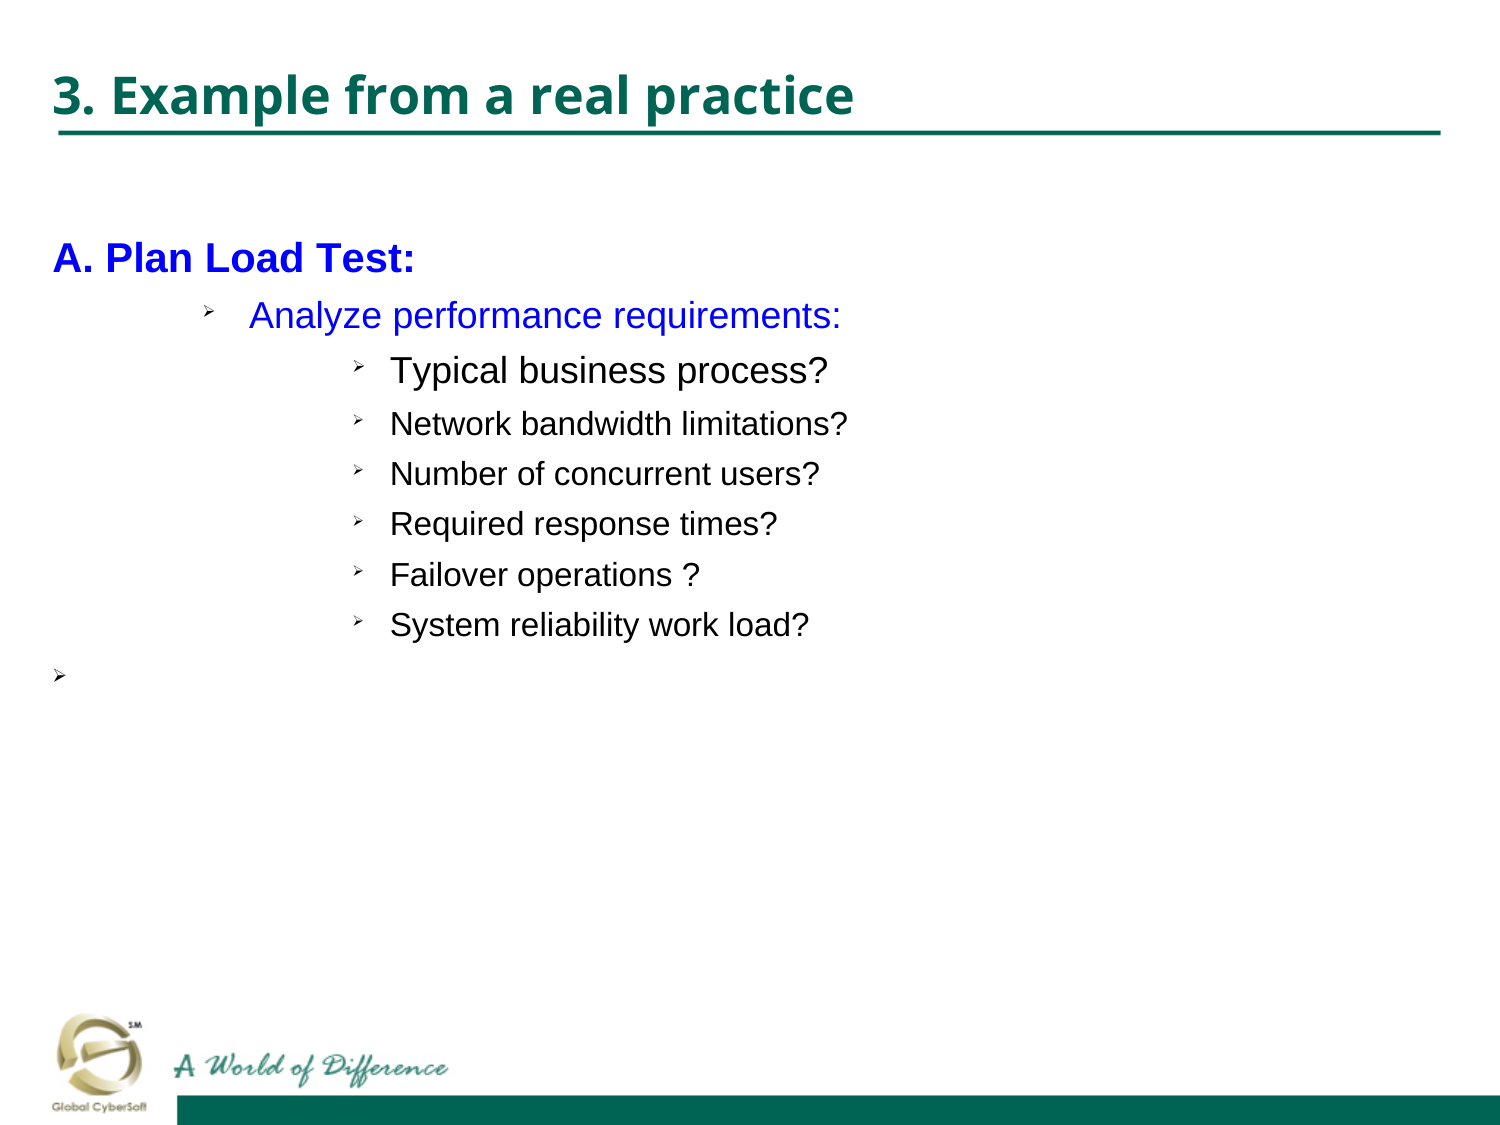

# 3. Example from a real practice
A. Plan Load Test:
Analyze performance requirements:
Typical business process?
Network bandwidth limitations?
Number of concurrent users?
Required response times?
Failover operations ?
System reliability work load?